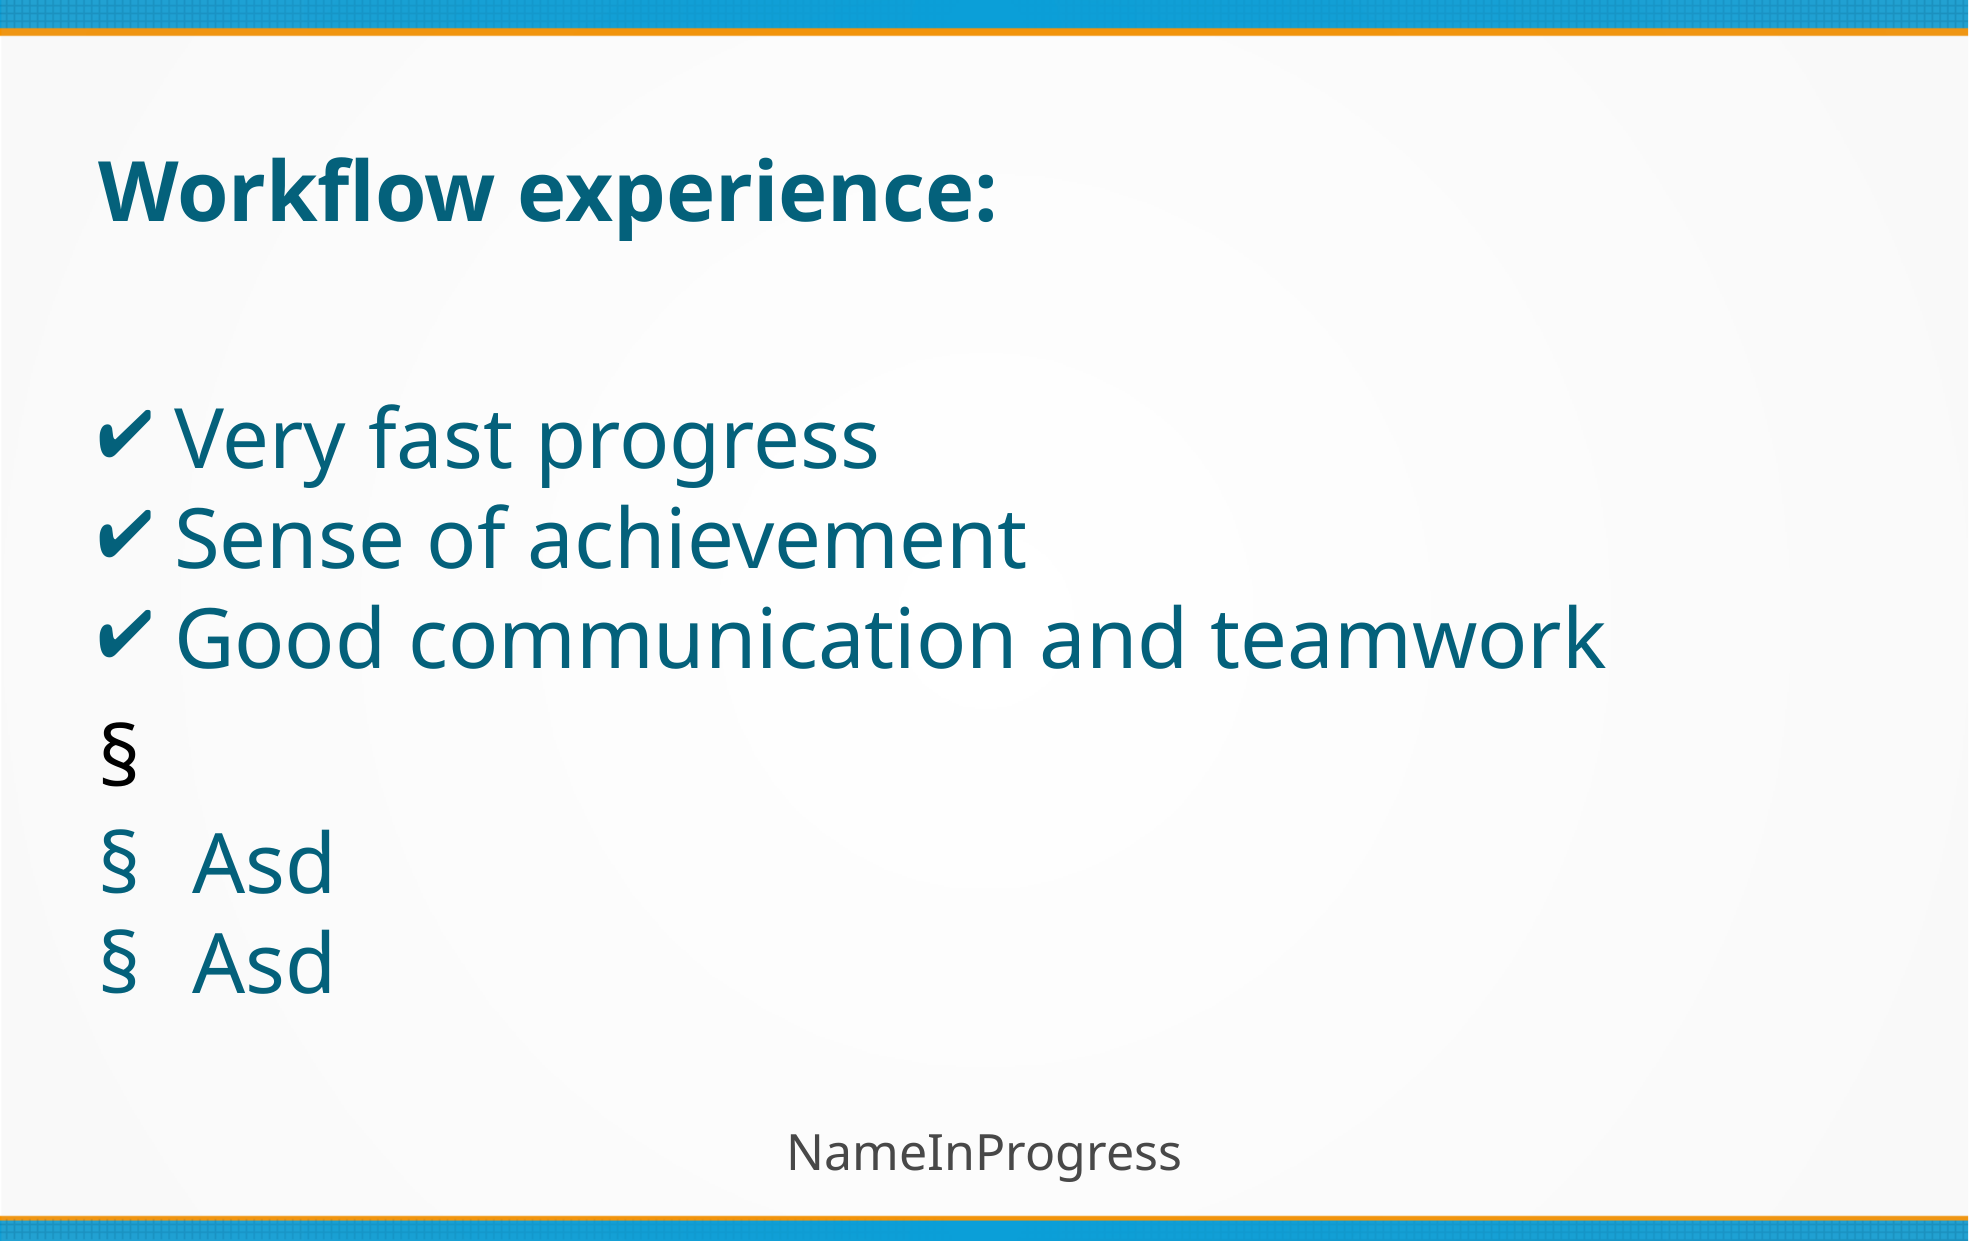

# Workflow experience:
 Very fast progress
 Sense of achievement
 Good communication and teamwork
Asd
Asd
NameInProgress